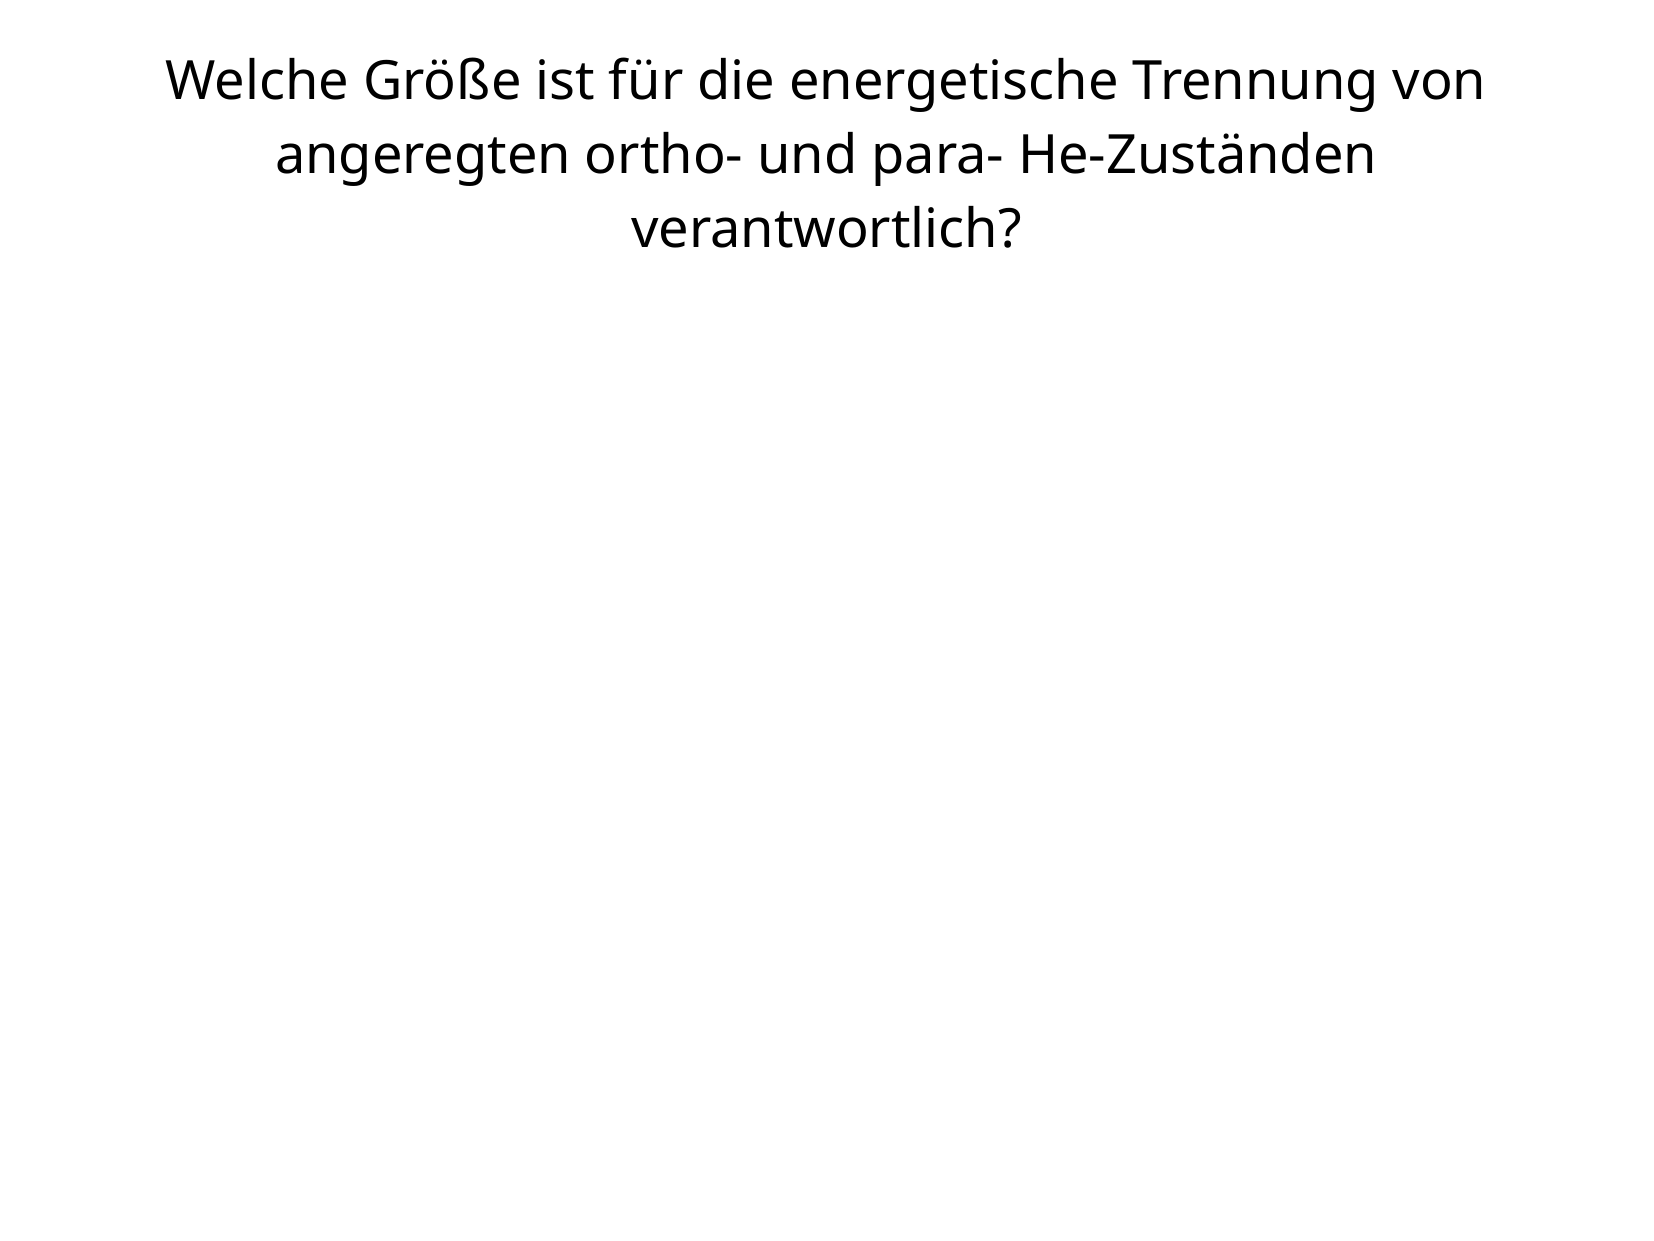

# Welche Größe ist für die energetische Trennung von angeregten ortho- und para- He-Zuständen verantwortlich?